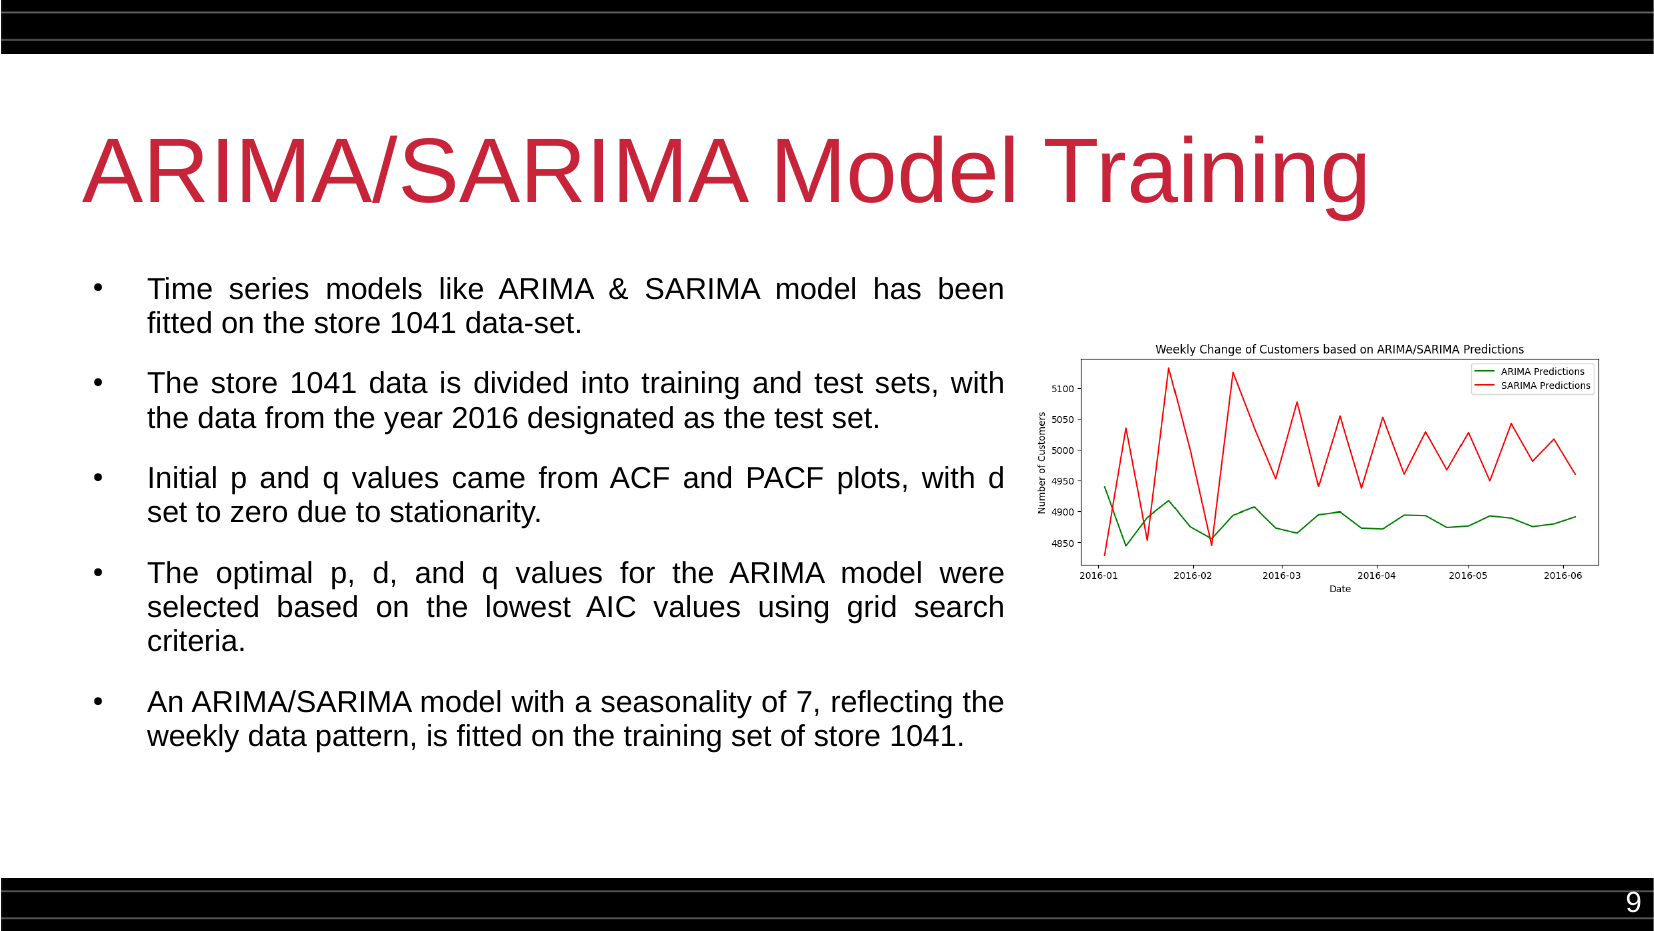

# ARIMA/SARIMA Model Training
Time series models like ARIMA & SARIMA model has been fitted on the store 1041 data-set.
The store 1041 data is divided into training and test sets, with the data from the year 2016 designated as the test set.
Initial p and q values came from ACF and PACF plots, with d set to zero due to stationarity.
The optimal p, d, and q values for the ARIMA model were selected based on the lowest AIC values using grid search criteria.
An ARIMA/SARIMA model with a seasonality of 7, reflecting the weekly data pattern, is fitted on the training set of store 1041.